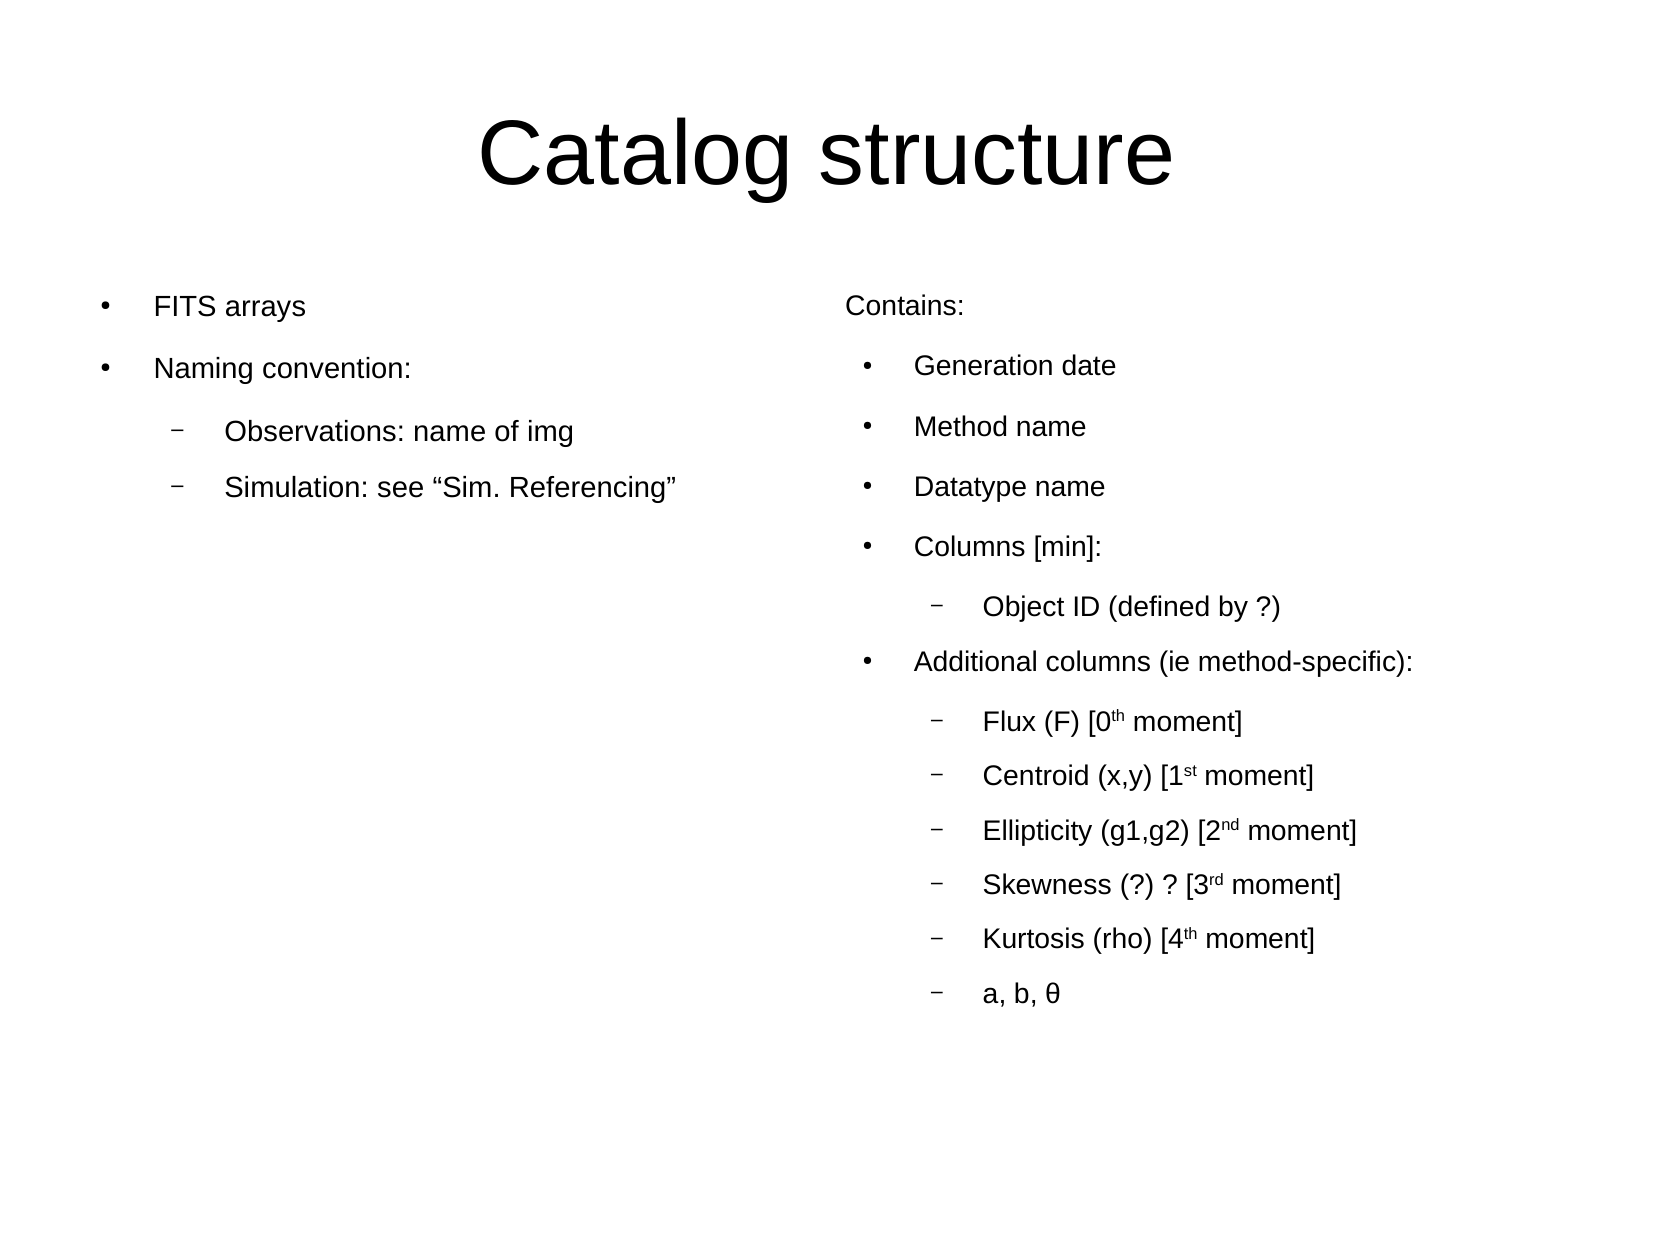

# Catalog structure
FITS arrays
Naming convention:
Observations: name of img
Simulation: see “Sim. Referencing”
Contains:
Generation date
Method name
Datatype name
Columns [min]:
Object ID (defined by ?)
Additional columns (ie method-specific):
Flux (F) [0th moment]
Centroid (x,y) [1st moment]
Ellipticity (g1,g2) [2nd moment]
Skewness (?) ? [3rd moment]
Kurtosis (rho) [4th moment]
a, b, θ